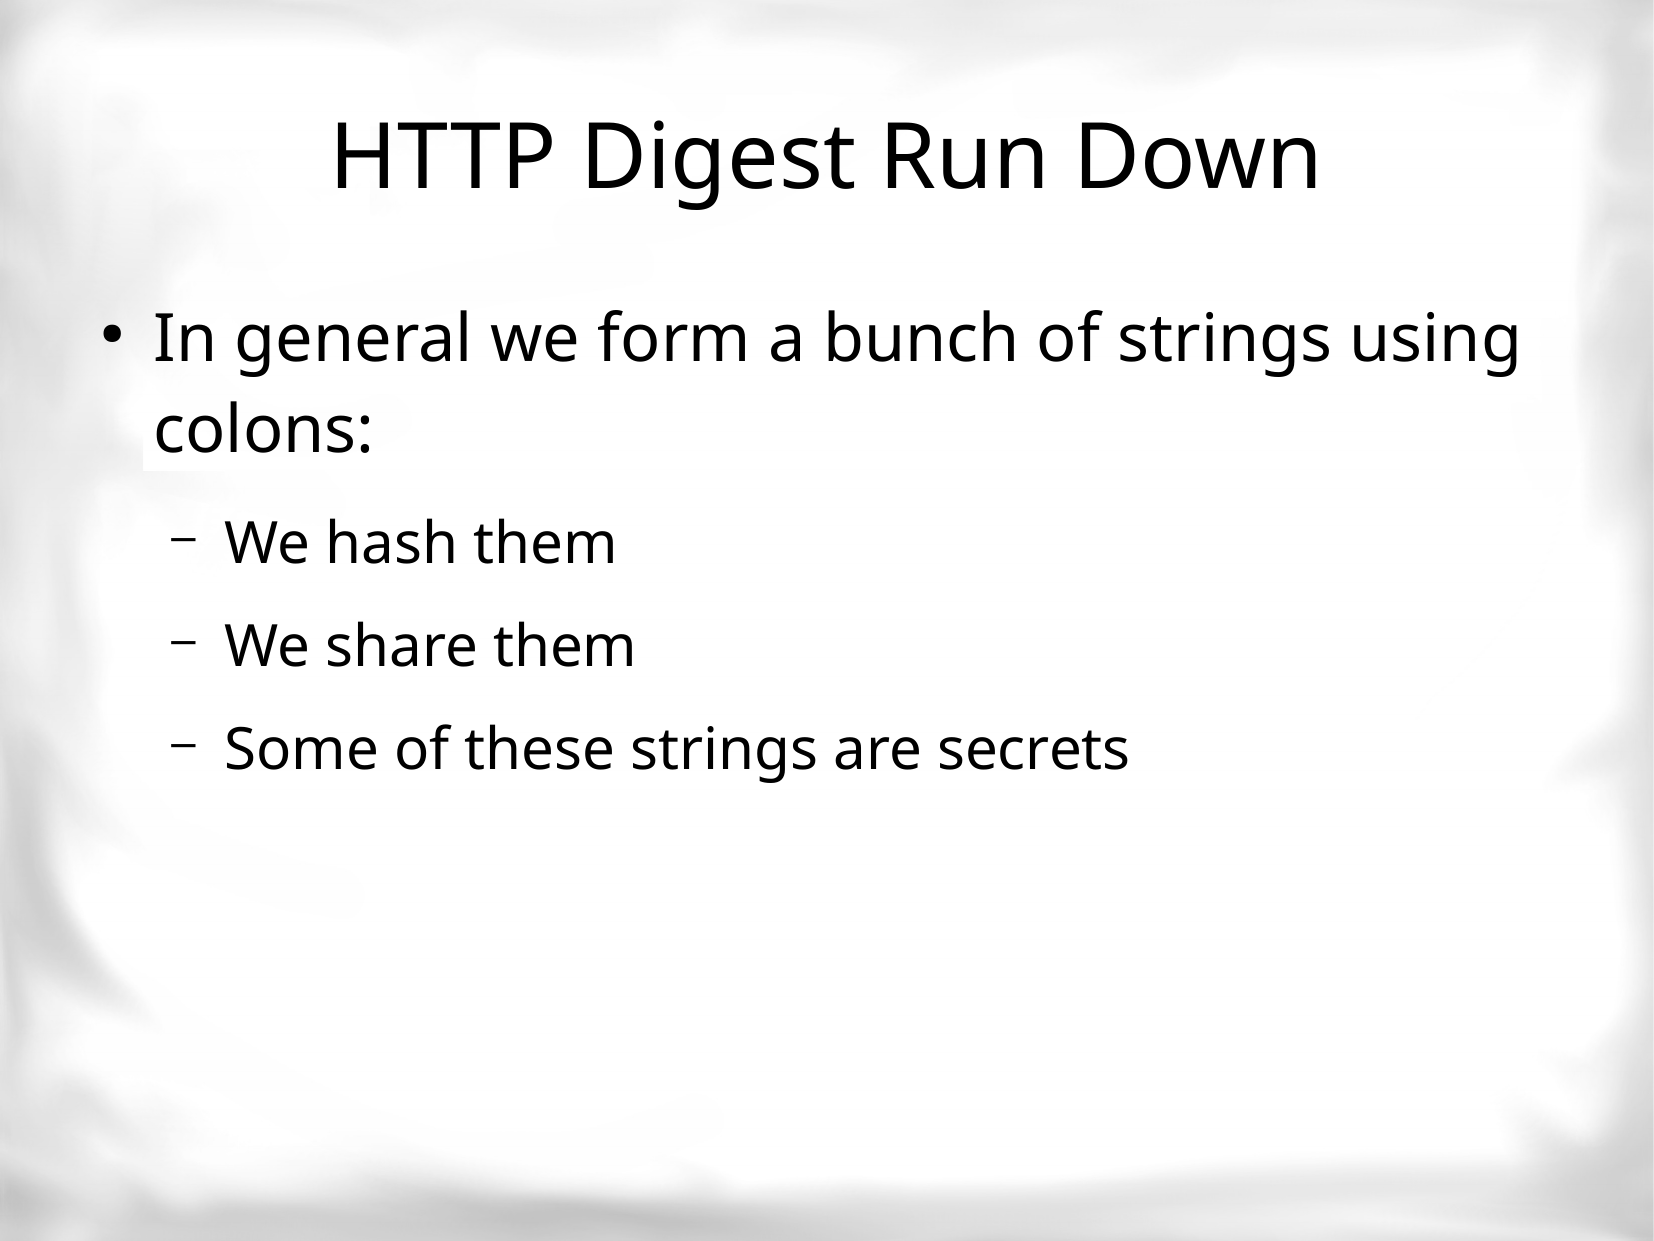

# HTTP Digest Run Down
In general we form a bunch of strings using colons:
We hash them
We share them
Some of these strings are secrets